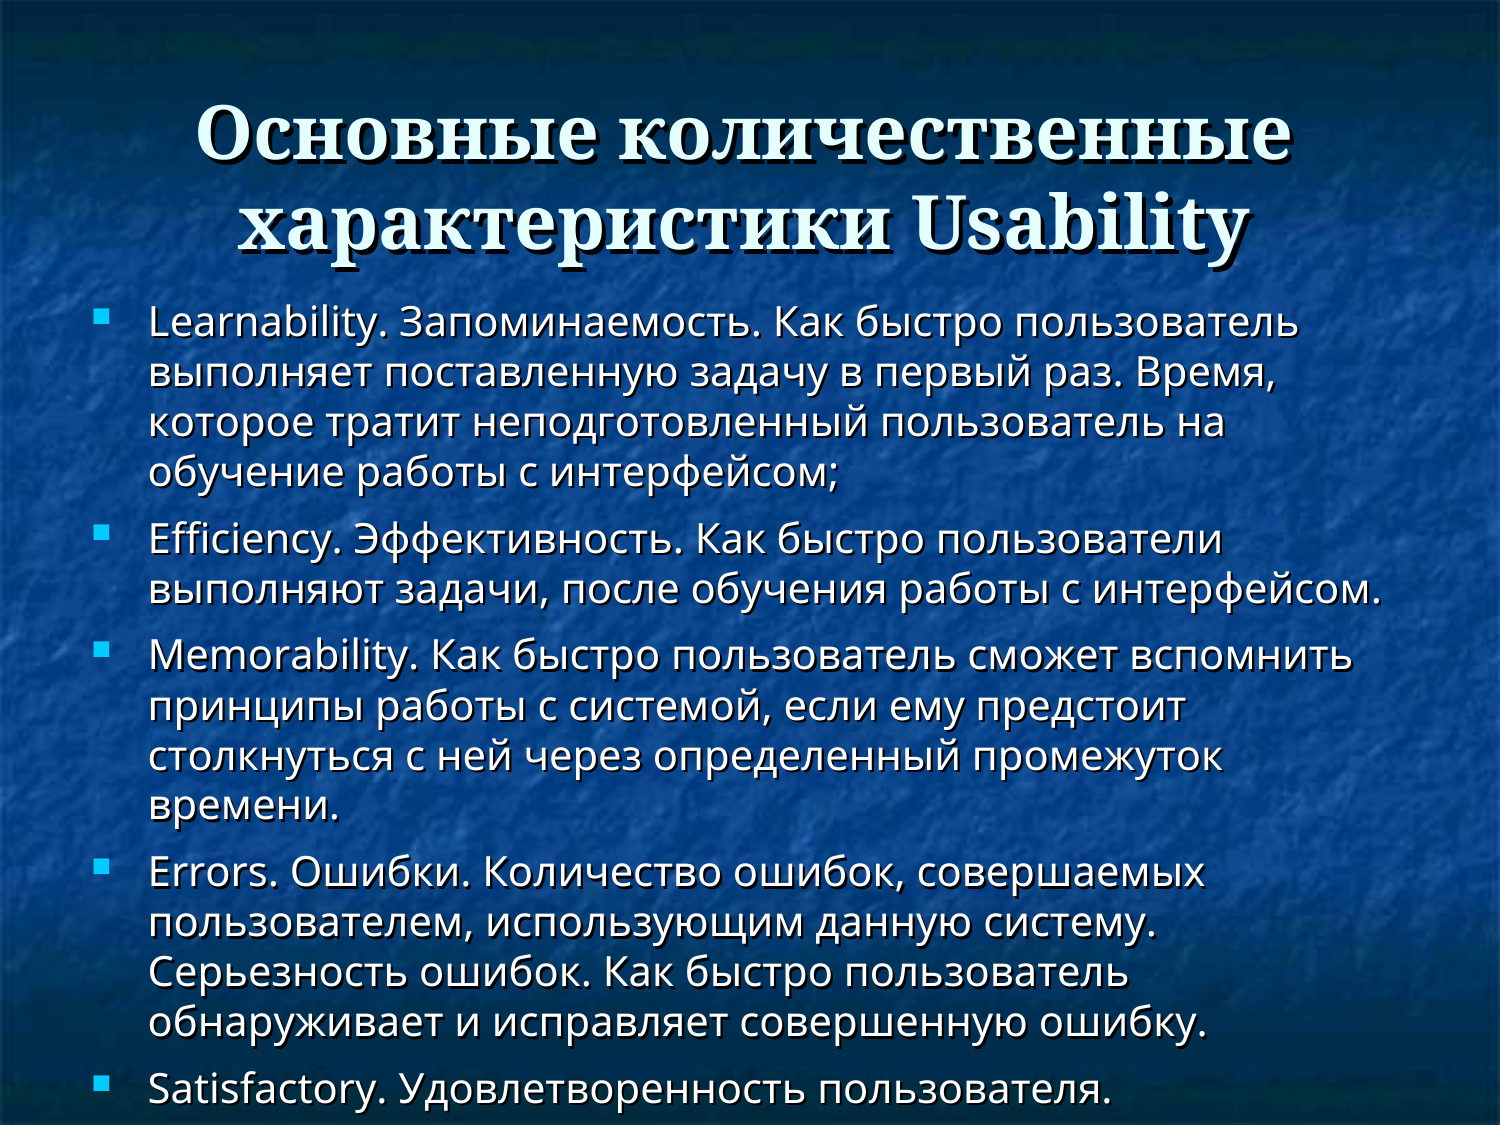

# Основные количественные характеристики Usability
Learnability. Запоминаемость. Как быстро пользователь выполняет поставленную задачу в первый раз. Время, которое тратит неподготовленный пользователь на обучение работы с интерфейсом;
Efficiency. Эффективность. Как быстро пользователи выполняют задачи, после обучения работы с интерфейсом.
Memorability. Как быстро пользователь сможет вспомнить принципы работы с системой, если ему предстоит столкнуться с ней через определенный промежуток времени.
Errors. Ошибки. Количество ошибок, совершаемых пользователем, использующим данную систему. Серьезность ошибок. Как быстро пользователь обнаруживает и исправляет совершенную ошибку.
Satisfactory. Удовлетворенность пользователя.